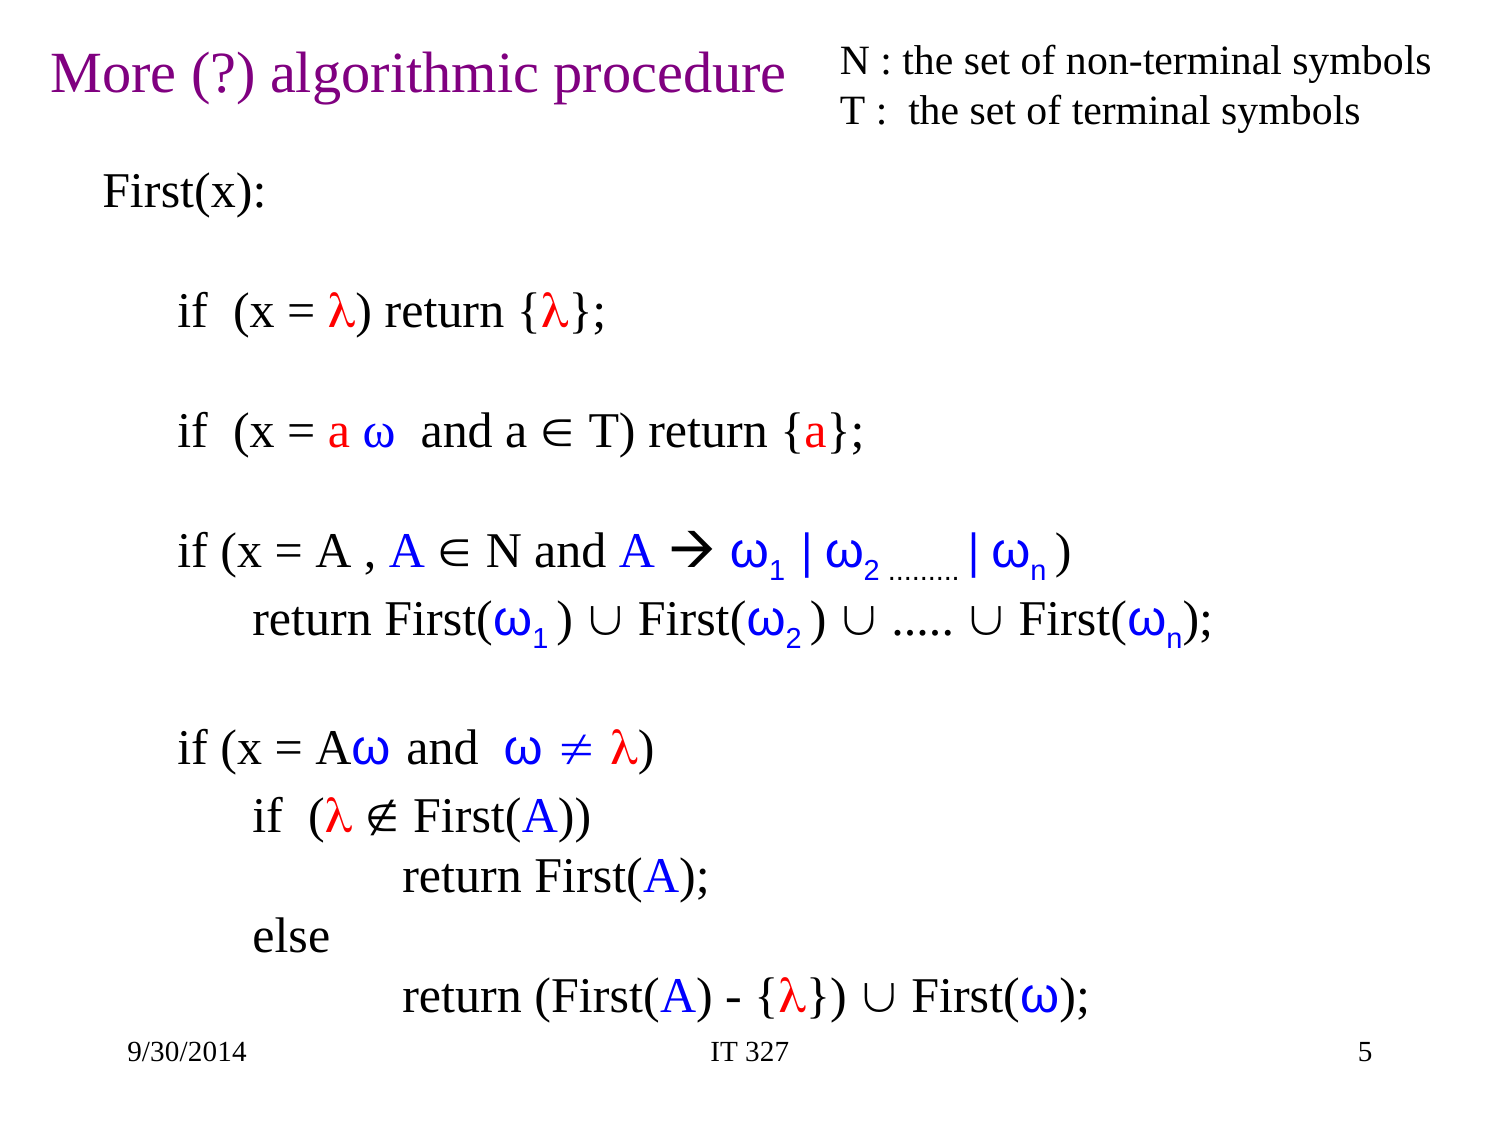

# More (?) algorithmic procedure
N : the set of non-terminal symbols
T : the set of terminal symbols
First(x):
	if (x = ) return {};
	if (x = a ω and a  T) return {a};
	if (x = A , A  N and A  ω1 | ω2 ......... | ωn )
		return First(ω1 )  First(ω2 )  .....  First(ωn);
	if (x = Aω and ω  )
	if (  First(A))
		return First(A);
	else
		return (First(A) - {})  First(ω);
9/30/2014
IT 327